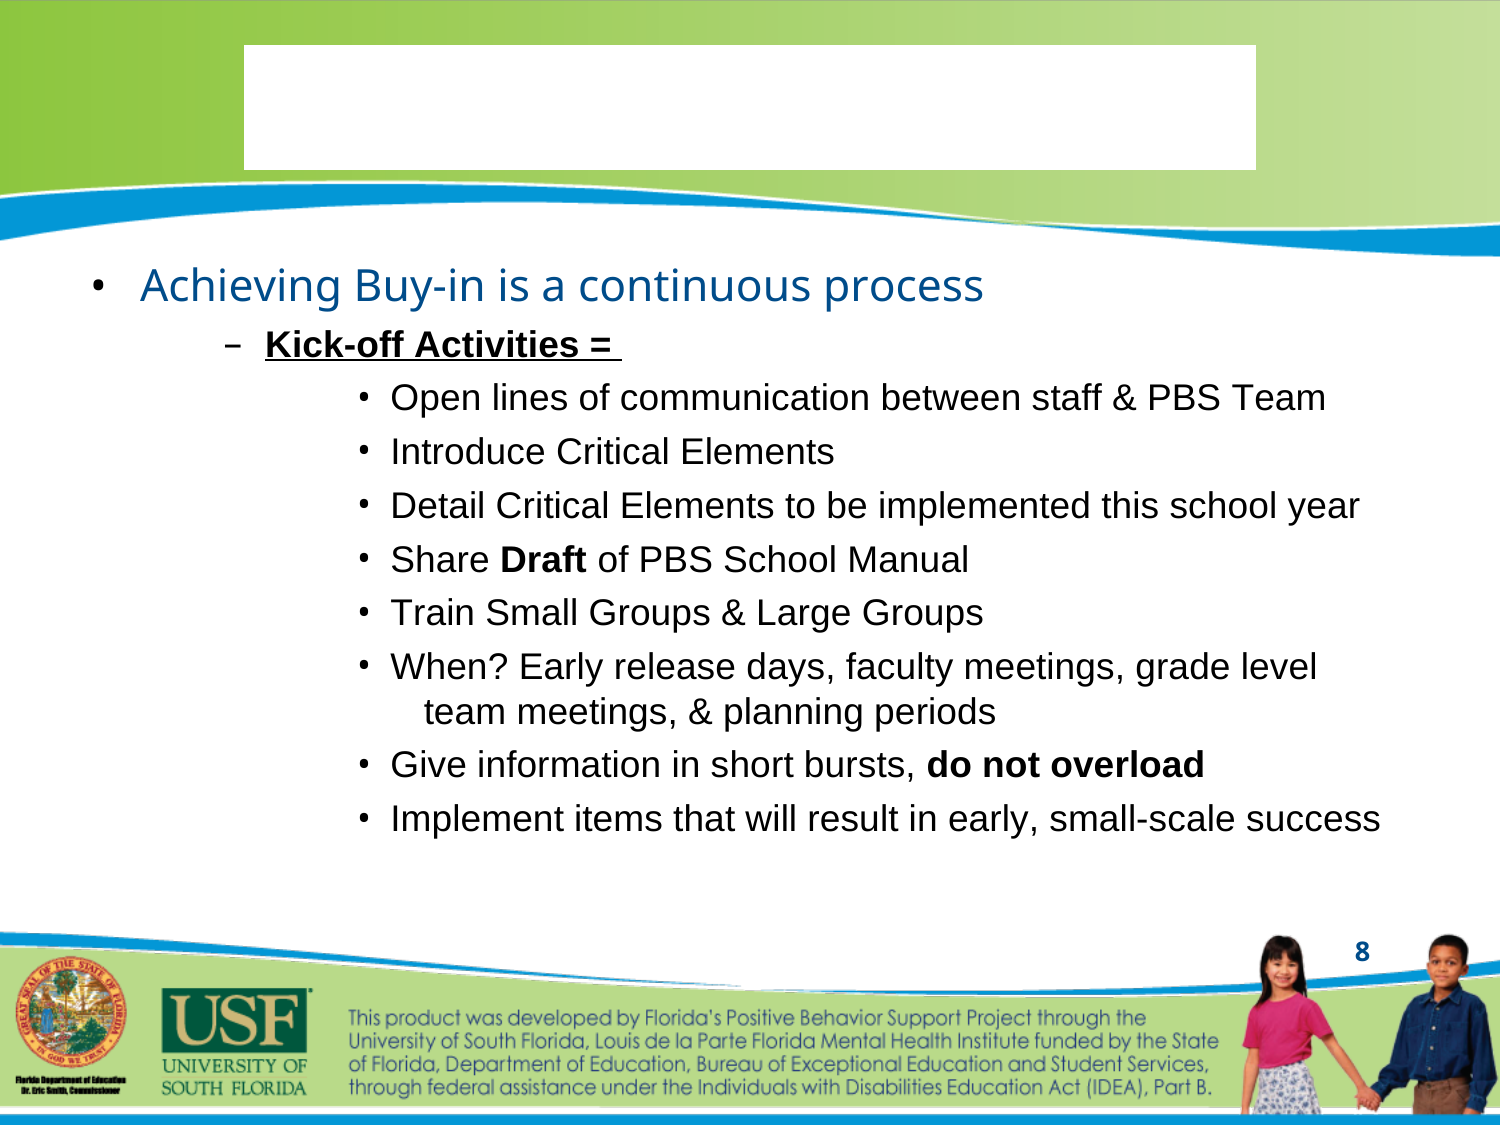

# Buy-in and Ownership
Achieving Buy-in is a continuous process
Kick-off Activities =
Open lines of communication between staff & PBS Team
Introduce Critical Elements
Detail Critical Elements to be implemented this school year
Share Draft of PBS School Manual
Train Small Groups & Large Groups
When? Early release days, faculty meetings, grade level team meetings, & planning periods
Give information in short bursts, do not overload
Implement items that will result in early, small-scale success